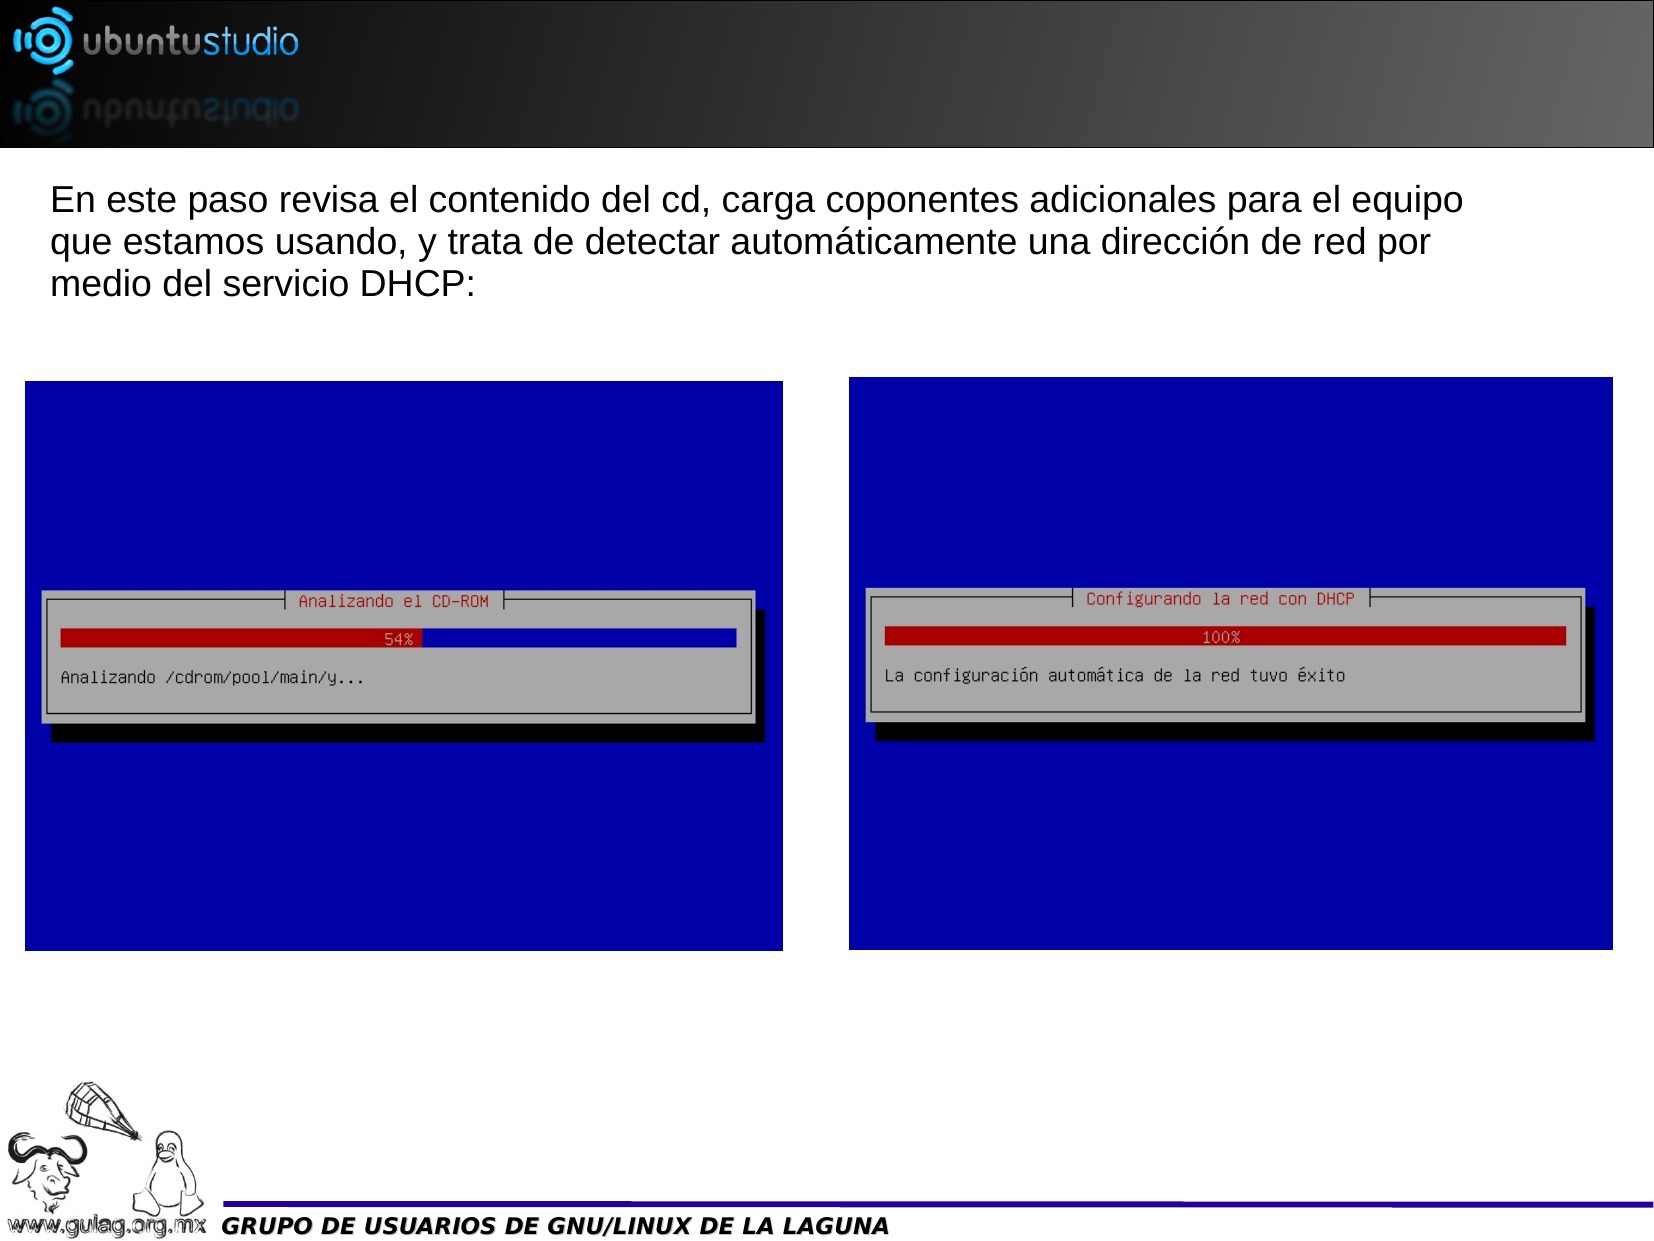

GRUPO DE USUARIOS DE GNU/LINUX DE LA LAGUNA
En este paso revisa el contenido del cd, carga coponentes adicionales para el equipo que estamos usando, y trata de detectar automáticamente una dirección de red por medio del servicio DHCP: